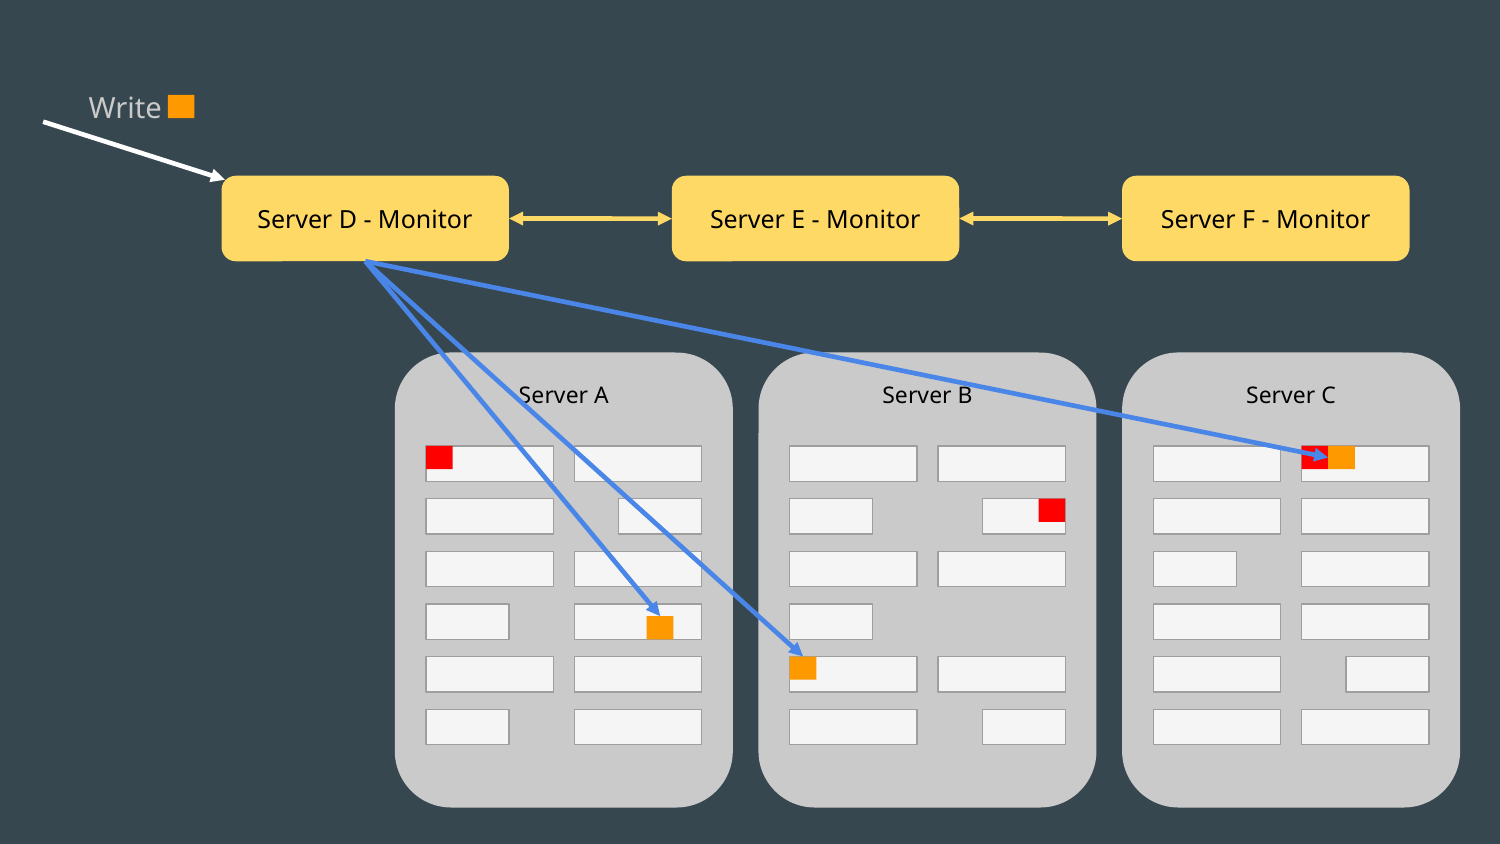

Write
Server F - Monitor
Server D - Monitor
Server E - Monitor
Server A
Server B
Server C